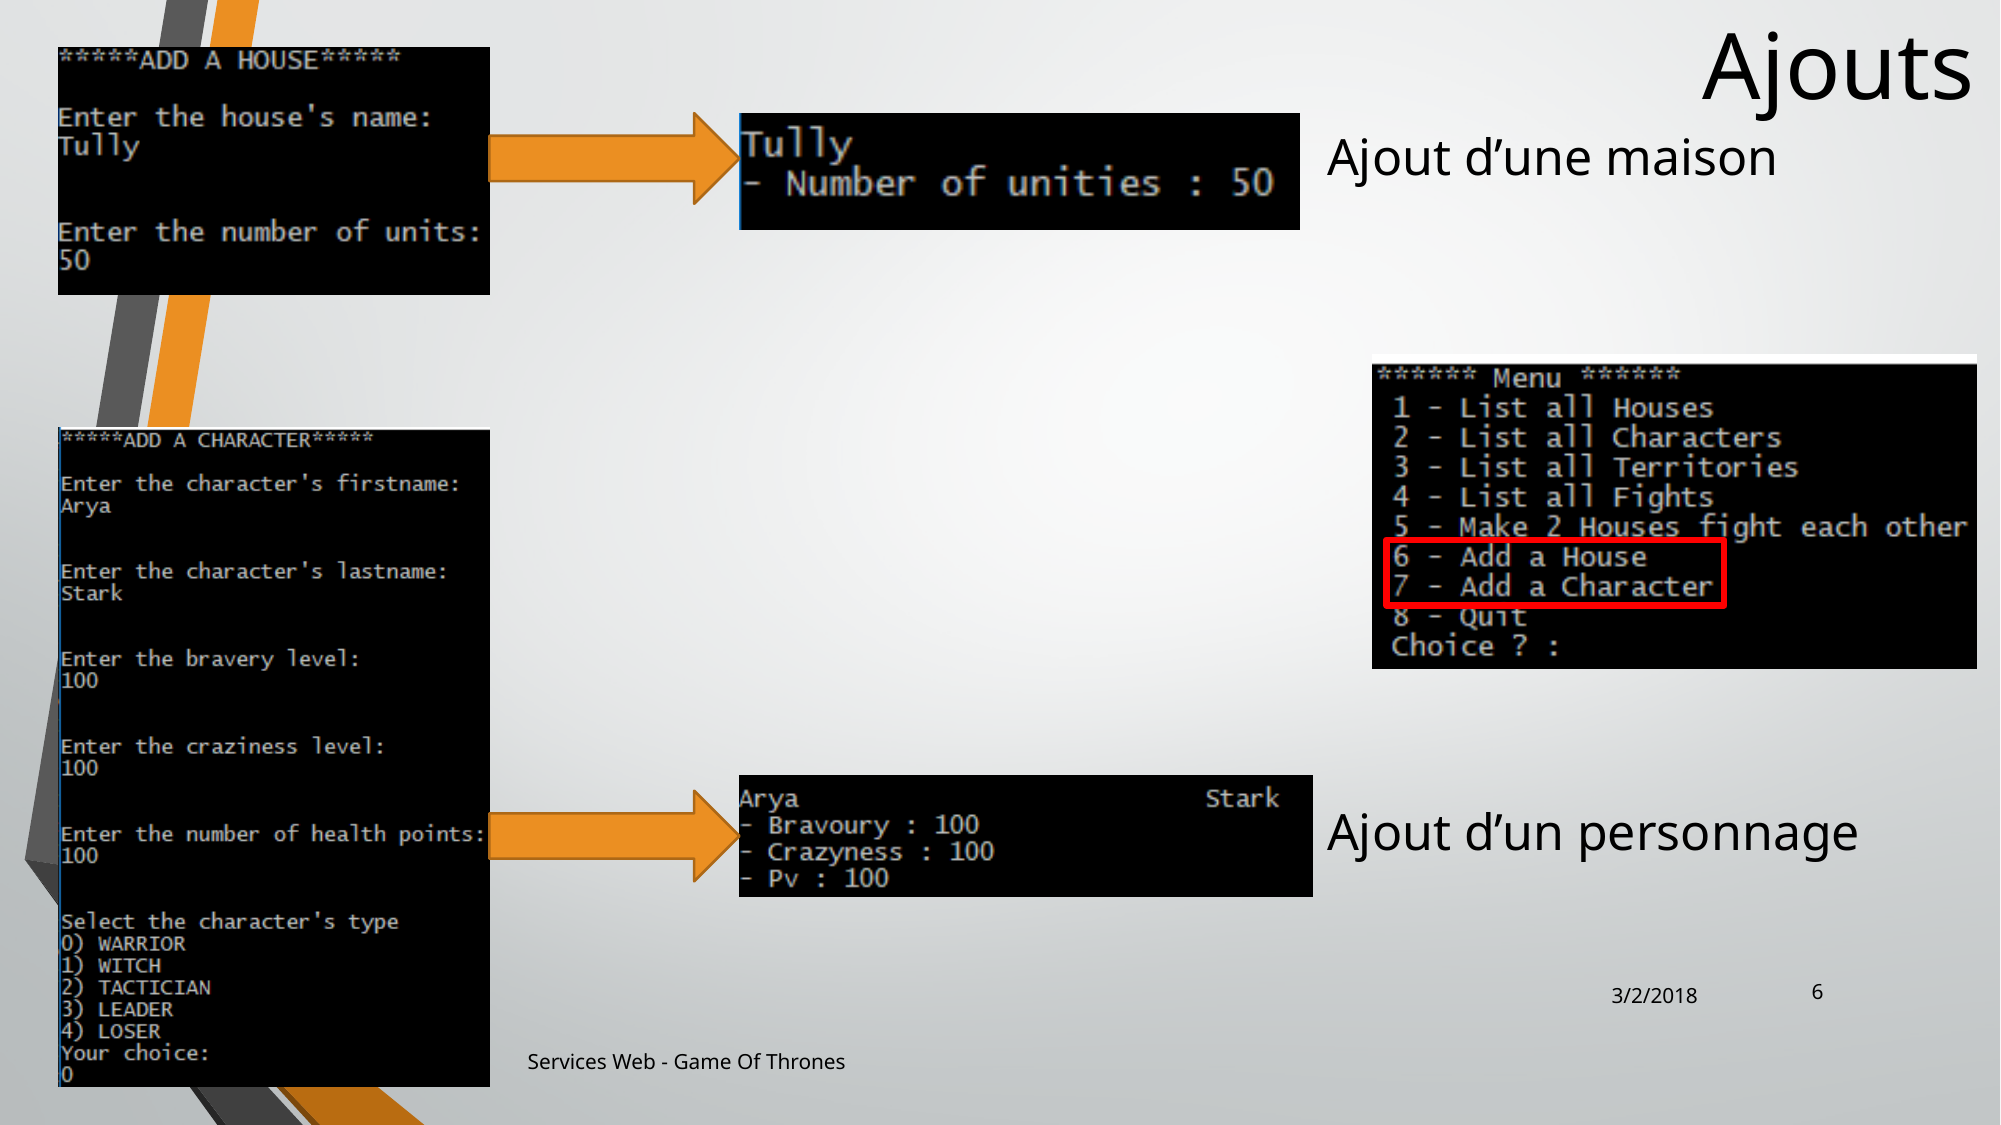

Ajouts
Ajout d’une maison
Ajout d’un personnage
3/2/2018
Services Web - Game Of Thrones